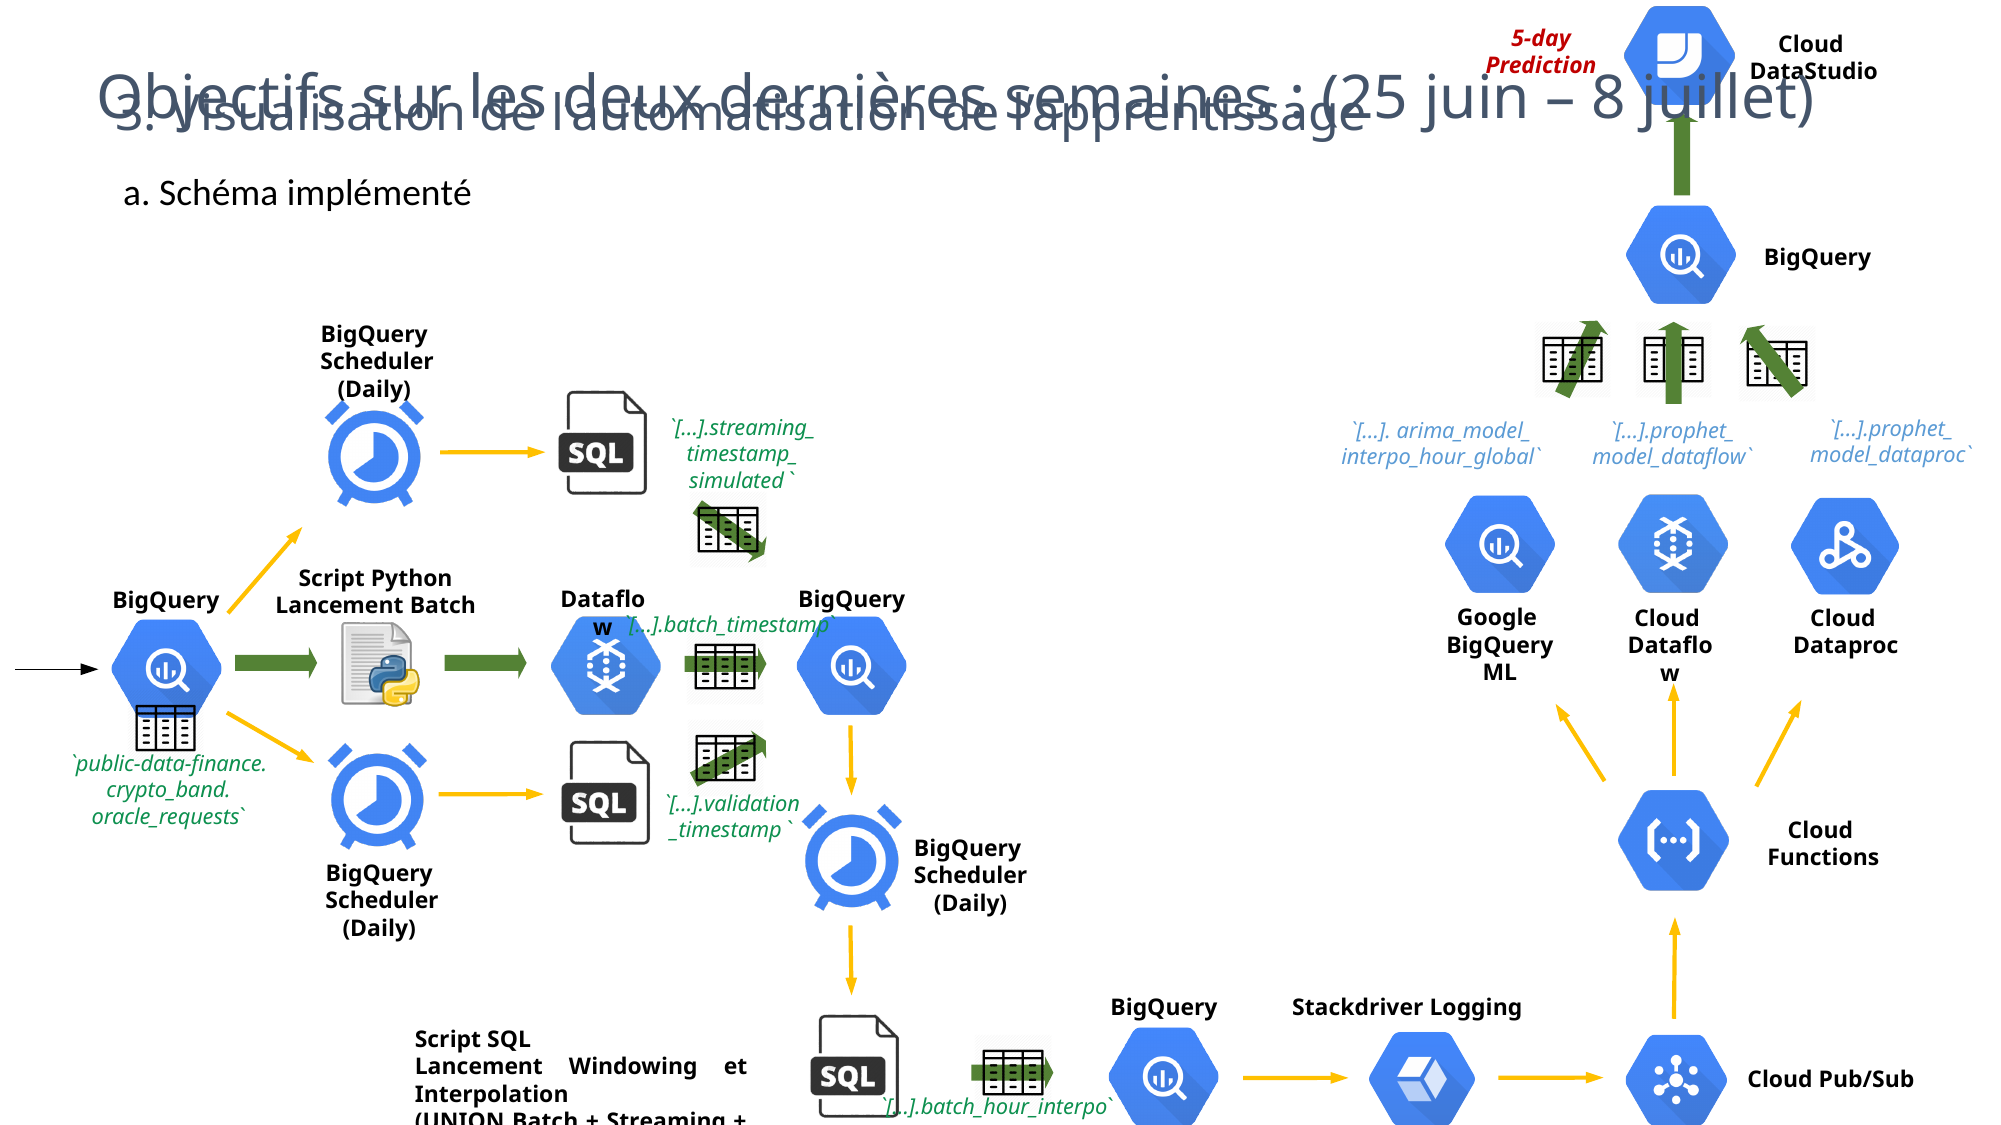

5-day
Prediction
Cloud
DataStudio
# Objectifs sur les deux dernières semaines : (25 juin – 8 juillet)
3. Visualisation de l’automatisation de l’apprentissage
a. Schéma implémenté
BigQuery
BigQuery
Scheduler
(Daily)
`[…].streaming_
timestamp_
simulated `
`[…].prophet_
model_dataproc`
`[…]. arima_model_
interpo_hour_global`
`[…].prophet_
model_dataflow`
Script Python
Lancement Batch
BigQuery
Dataflow
BigQuery
Google
BigQuery ML
Cloud
Dataflow
Cloud
Dataproc
`[…].batch_timestamp`
`public-data-finance.
crypto_band.
oracle_requests`
`[…].validation
_timestamp `
Cloud
Functions
BigQuery
Scheduler (Daily)
BigQuery
Scheduler
(Daily)
BigQuery
Stackdriver Logging
Script SQL
Lancement Windowing et Interpolation
(UNION Batch + Streaming + Validation)
Cloud Pub/Sub
`[…].batch_hour_interpo`